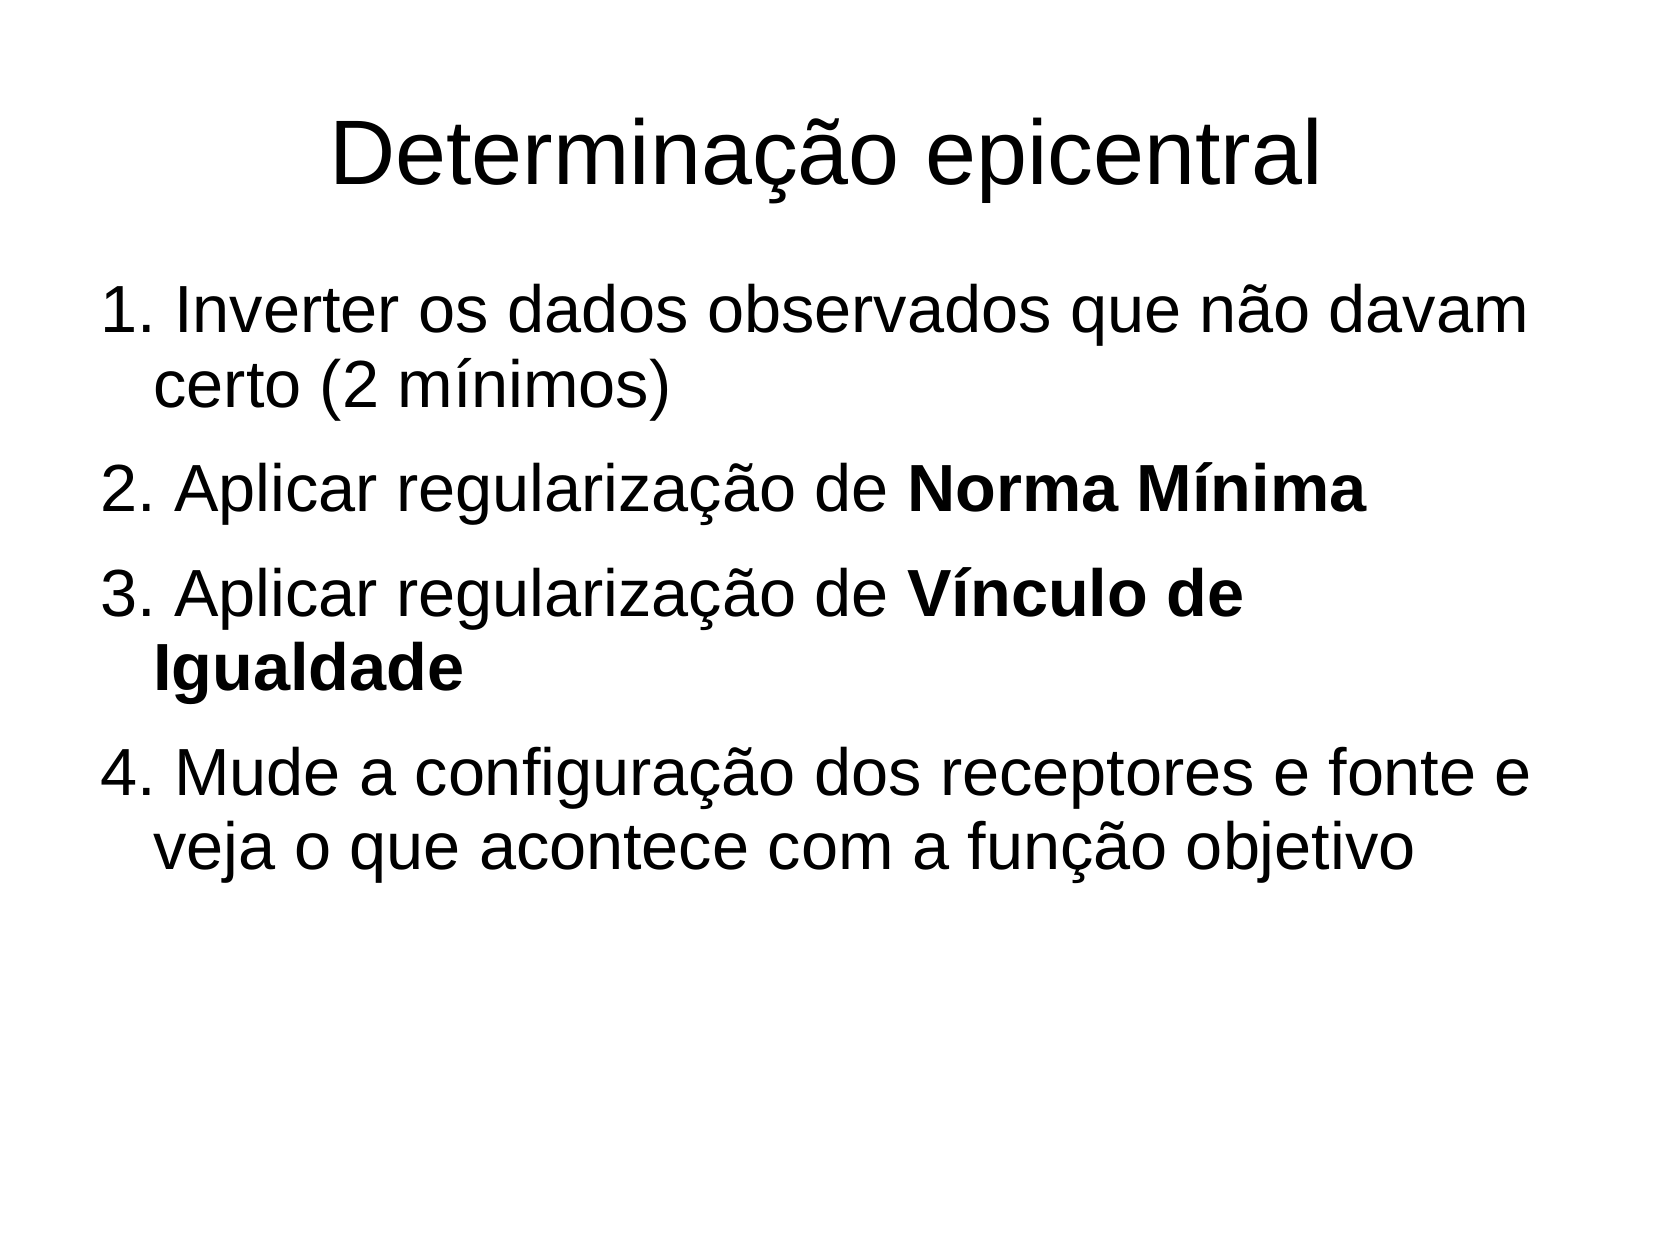

# Determinação epicentral
 Inverter os dados observados que não davam certo (2 mínimos)
 Aplicar regularização de Norma Mínima
 Aplicar regularização de Vínculo de Igualdade
 Mude a configuração dos receptores e fonte e veja o que acontece com a função objetivo